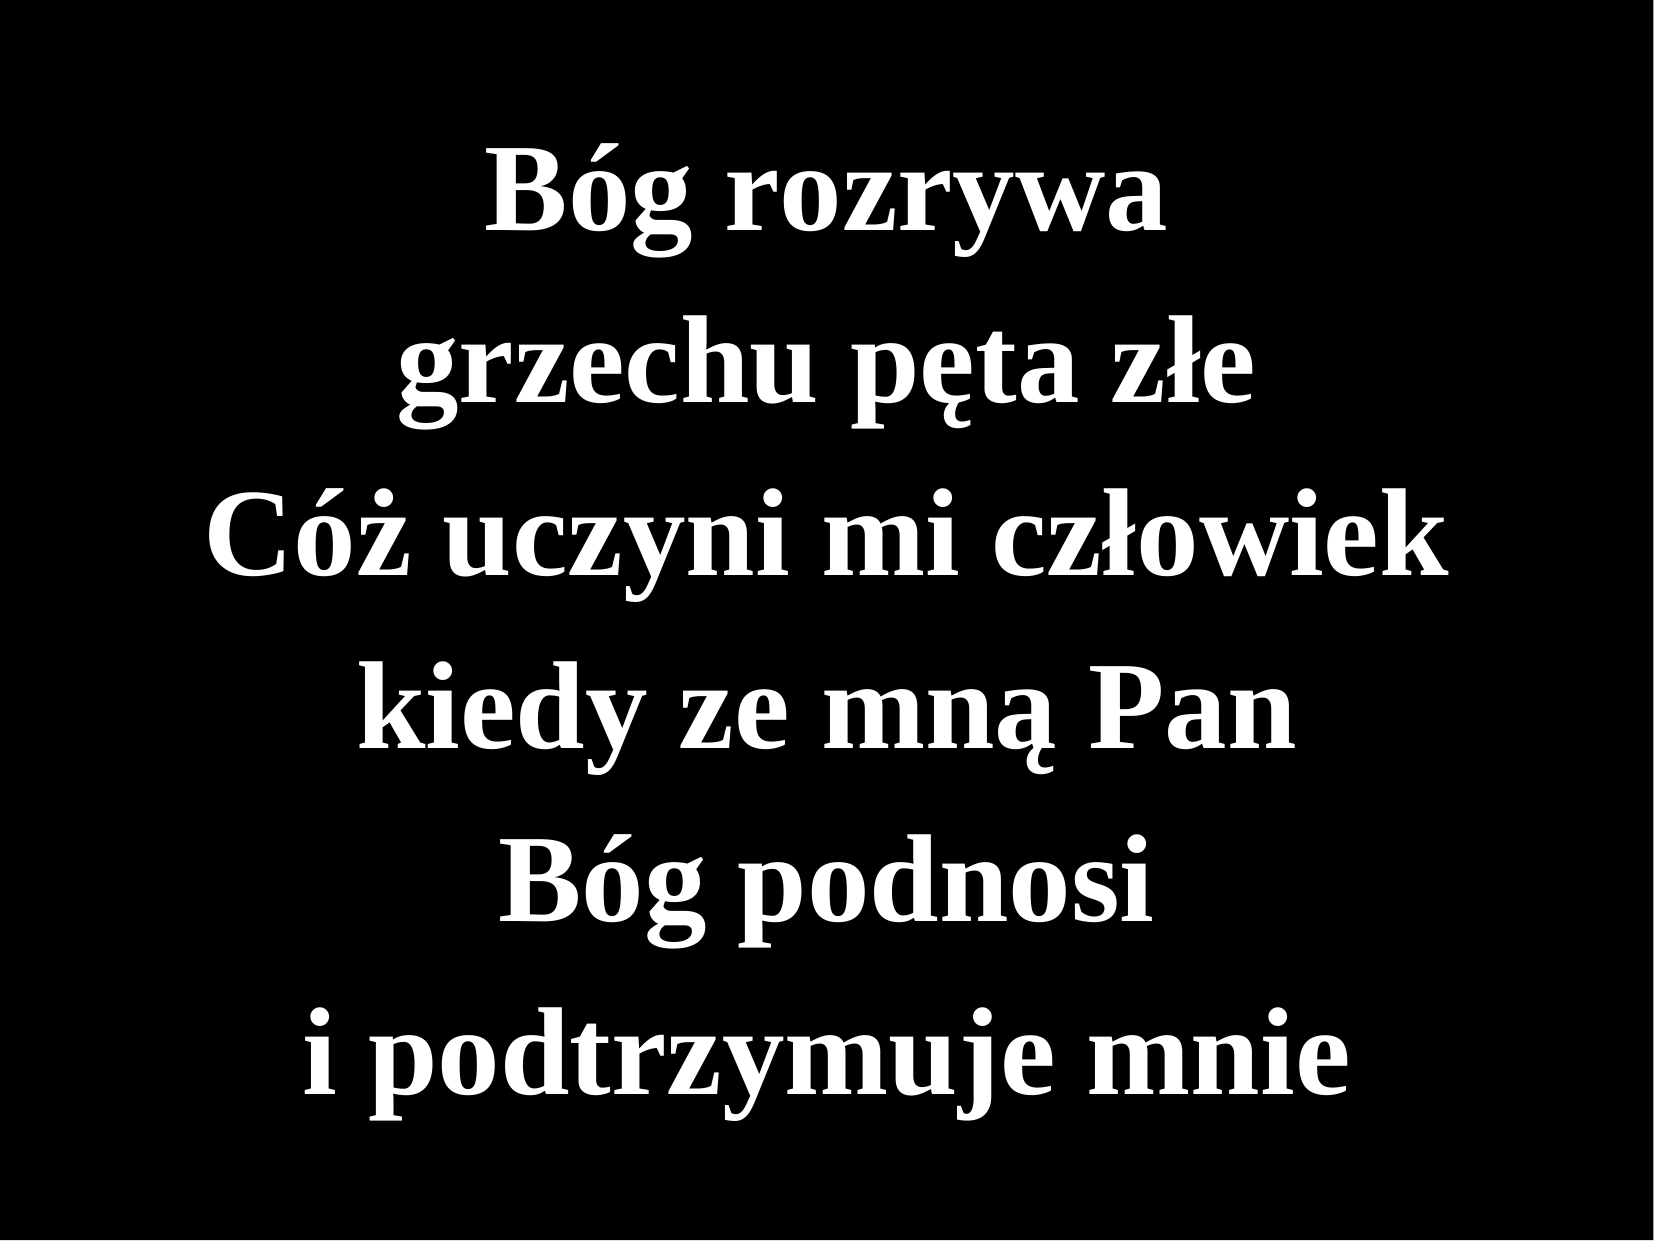

# Bóg rozrywa ppp grzechu pęta złe ppp Cóż uczyni mi człowiek ppp kiedy ze mną Pan ppp Bóg podnosi ppp i podtrzymuje mnie